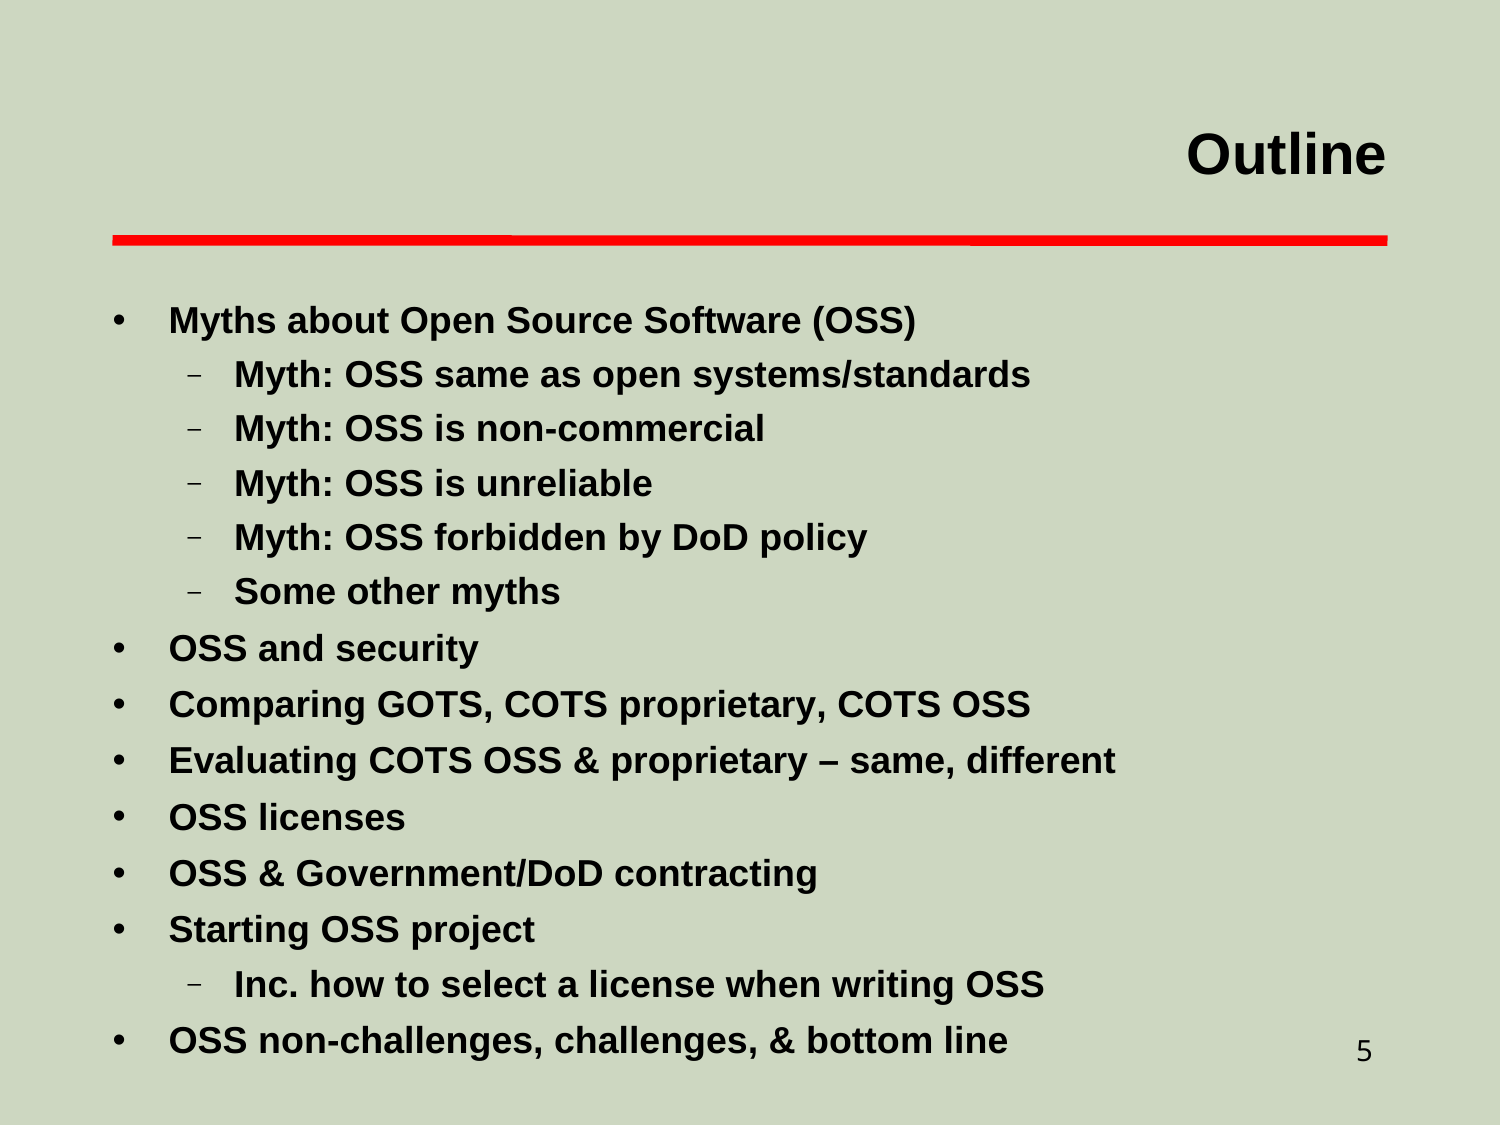

# Outline
Myths about Open Source Software (OSS)
Myth: OSS same as open systems/standards
Myth: OSS is non-commercial
Myth: OSS is unreliable
Myth: OSS forbidden by DoD policy
Some other myths
OSS and security
Comparing GOTS, COTS proprietary, COTS OSS
Evaluating COTS OSS & proprietary – same, different
OSS licenses
OSS & Government/DoD contracting
Starting OSS project
Inc. how to select a license when writing OSS
OSS non-challenges, challenges, & bottom line